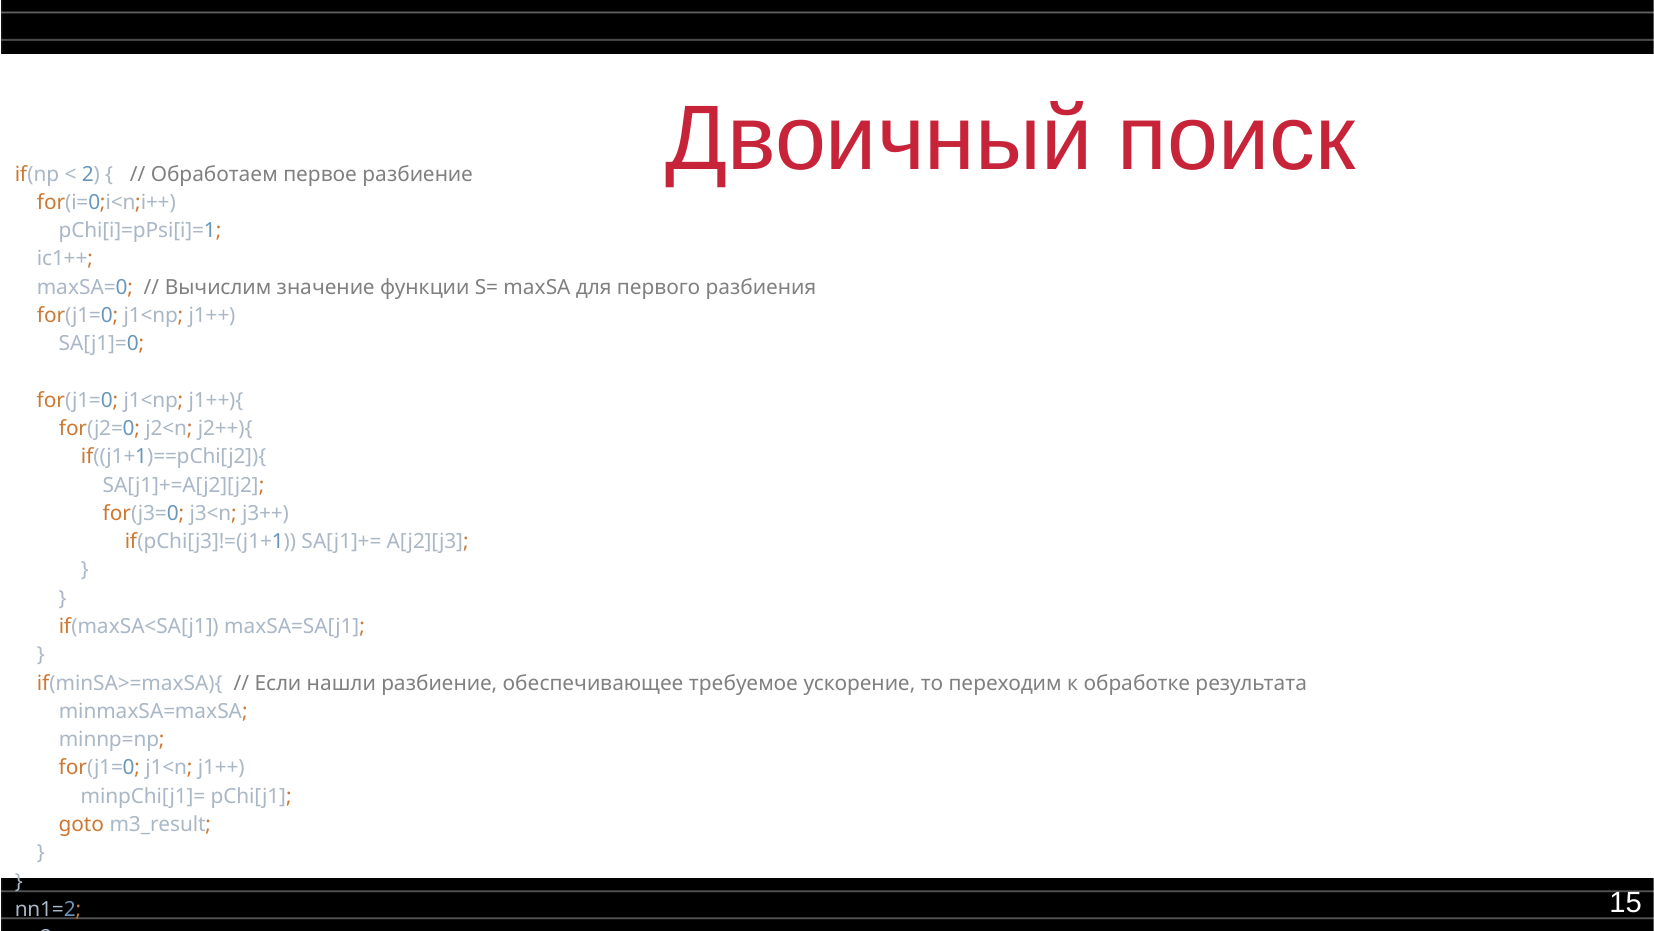

# Двоичный поиск
if(np < 2) { // Обработаем первое разбиение
 for(i=0;i<n;i++)
 pChi[i]=pPsi[i]=1;
 ic1++;
 maxSA=0; // Вычислим значение функции S= maxSA для первого разбиения
 for(j1=0; j1<np; j1++)
 SA[j1]=0;
 for(j1=0; j1<np; j1++){
 for(j2=0; j2<n; j2++){
 if((j1+1)==pChi[j2]){
 SA[j1]+=A[j2][j2];
 for(j3=0; j3<n; j3++)
 if(pChi[j3]!=(j1+1)) SA[j1]+= A[j2][j3];
 }
 }
 if(maxSA<SA[j1]) maxSA=SA[j1];
 }
 if(minSA>=maxSA){ // Если нашли разбиение, обеспечивающее требуемое ускорение, то переходим к обработке результата
 minmaxSA=maxSA;
 minnp=np;
 for(j1=0; j1<n; j1++)
 minpChi[j1]= pChi[j1];
 goto m3_result;
 }
}
nn1=2;
nn2=n;
np=(nn1+nn2)/2; // Вычислим np